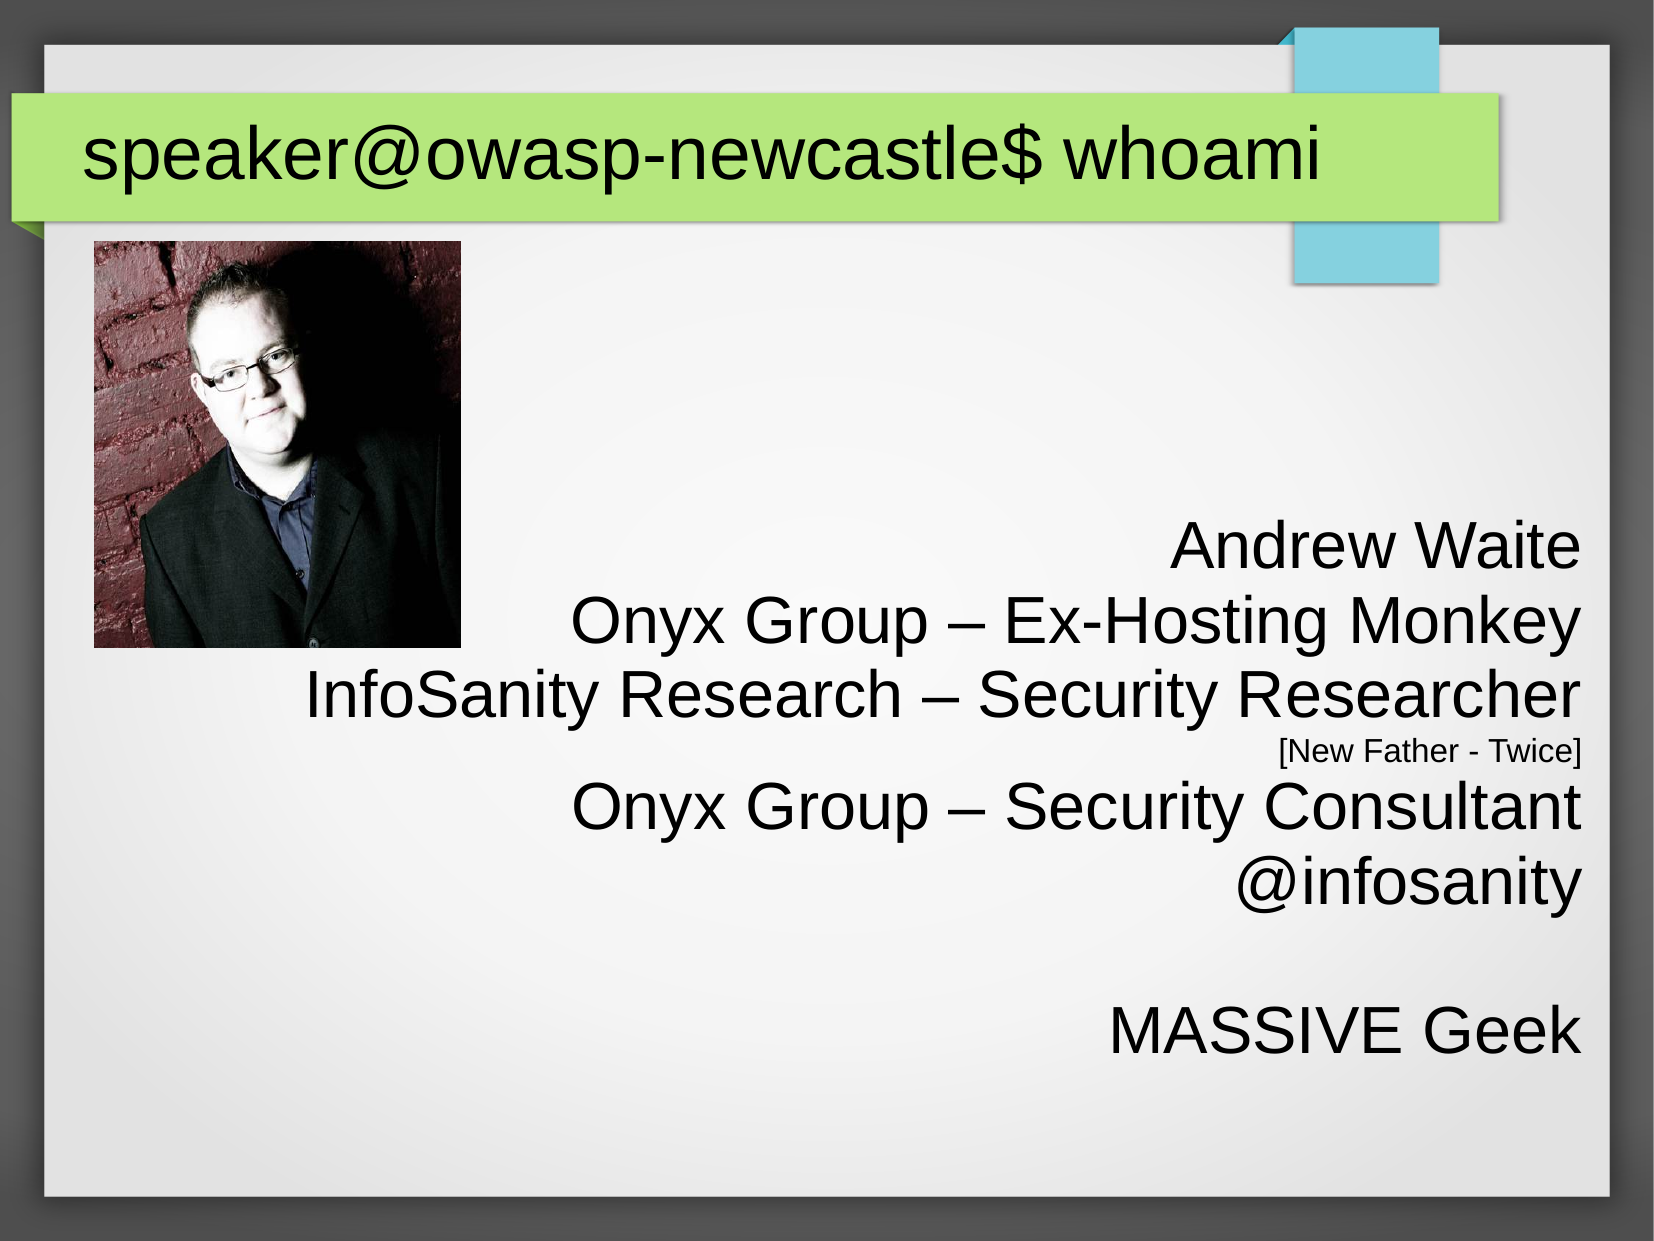

# speaker@owasp-newcastle$ whoami
Andrew Waite
Onyx Group – Ex-Hosting Monkey
InfoSanity Research – Security Researcher
[New Father - Twice]
Onyx Group – Security Consultant
@infosanity
MASSIVE Geek